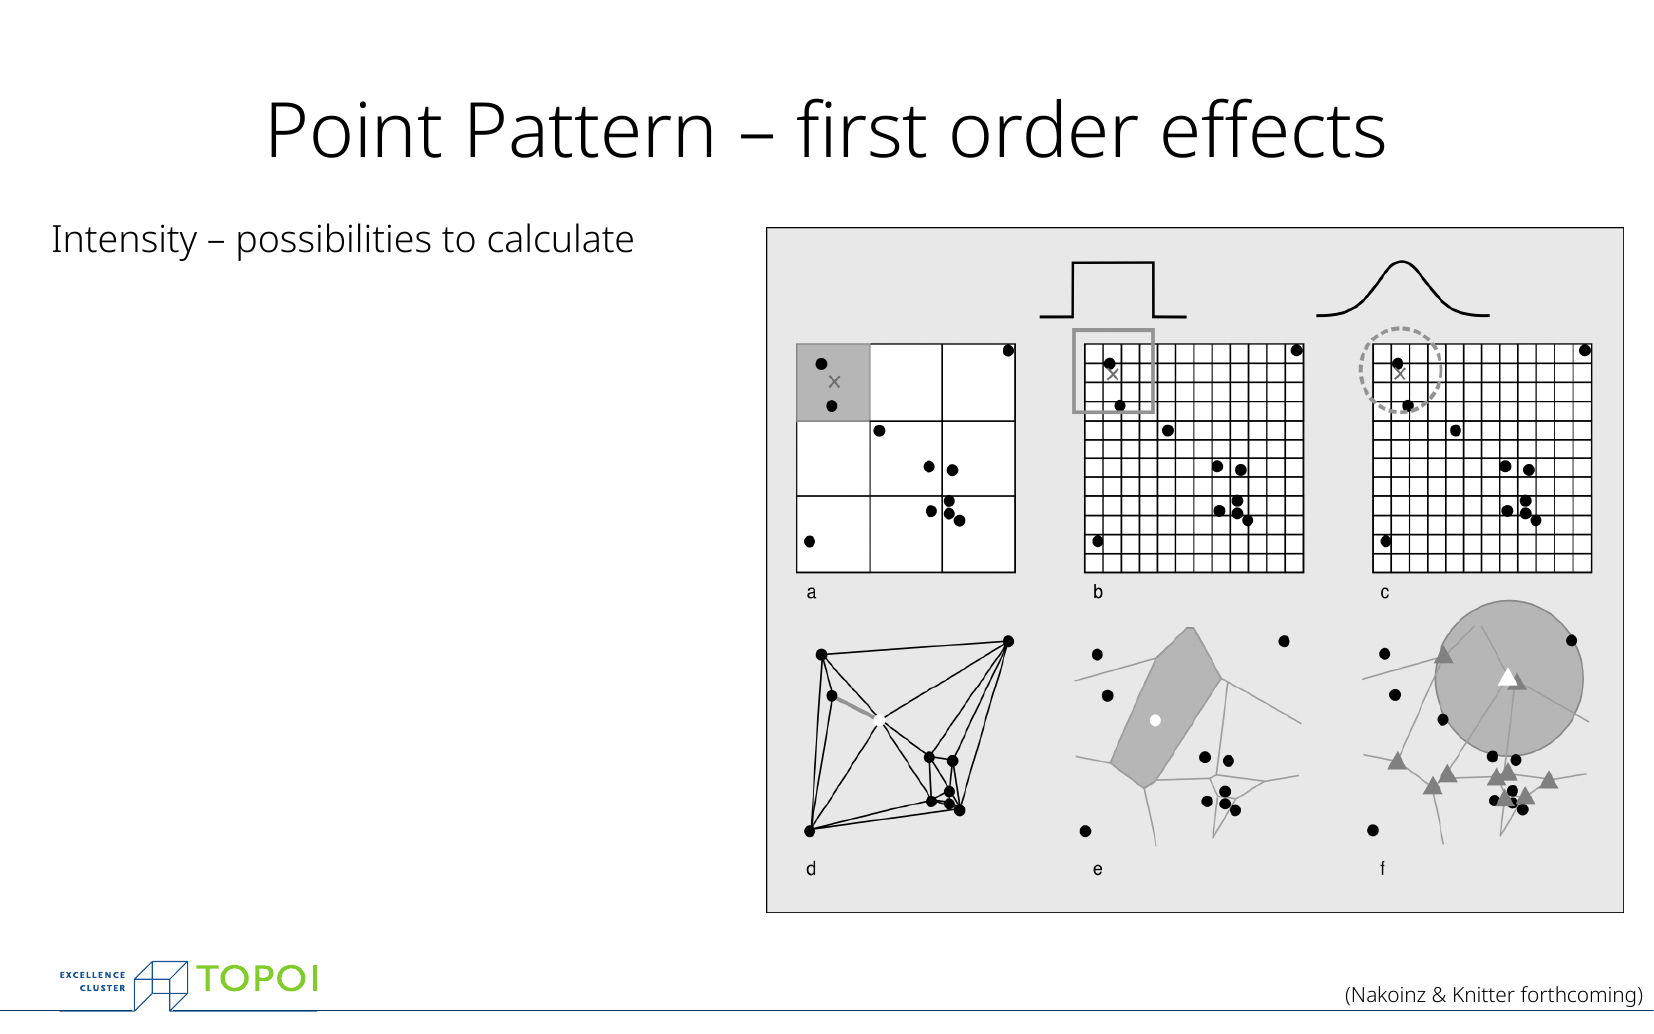

# Point Pattern – first order effects
Intensity – possibilities to calculate
(Nakoinz & Knitter forthcoming)